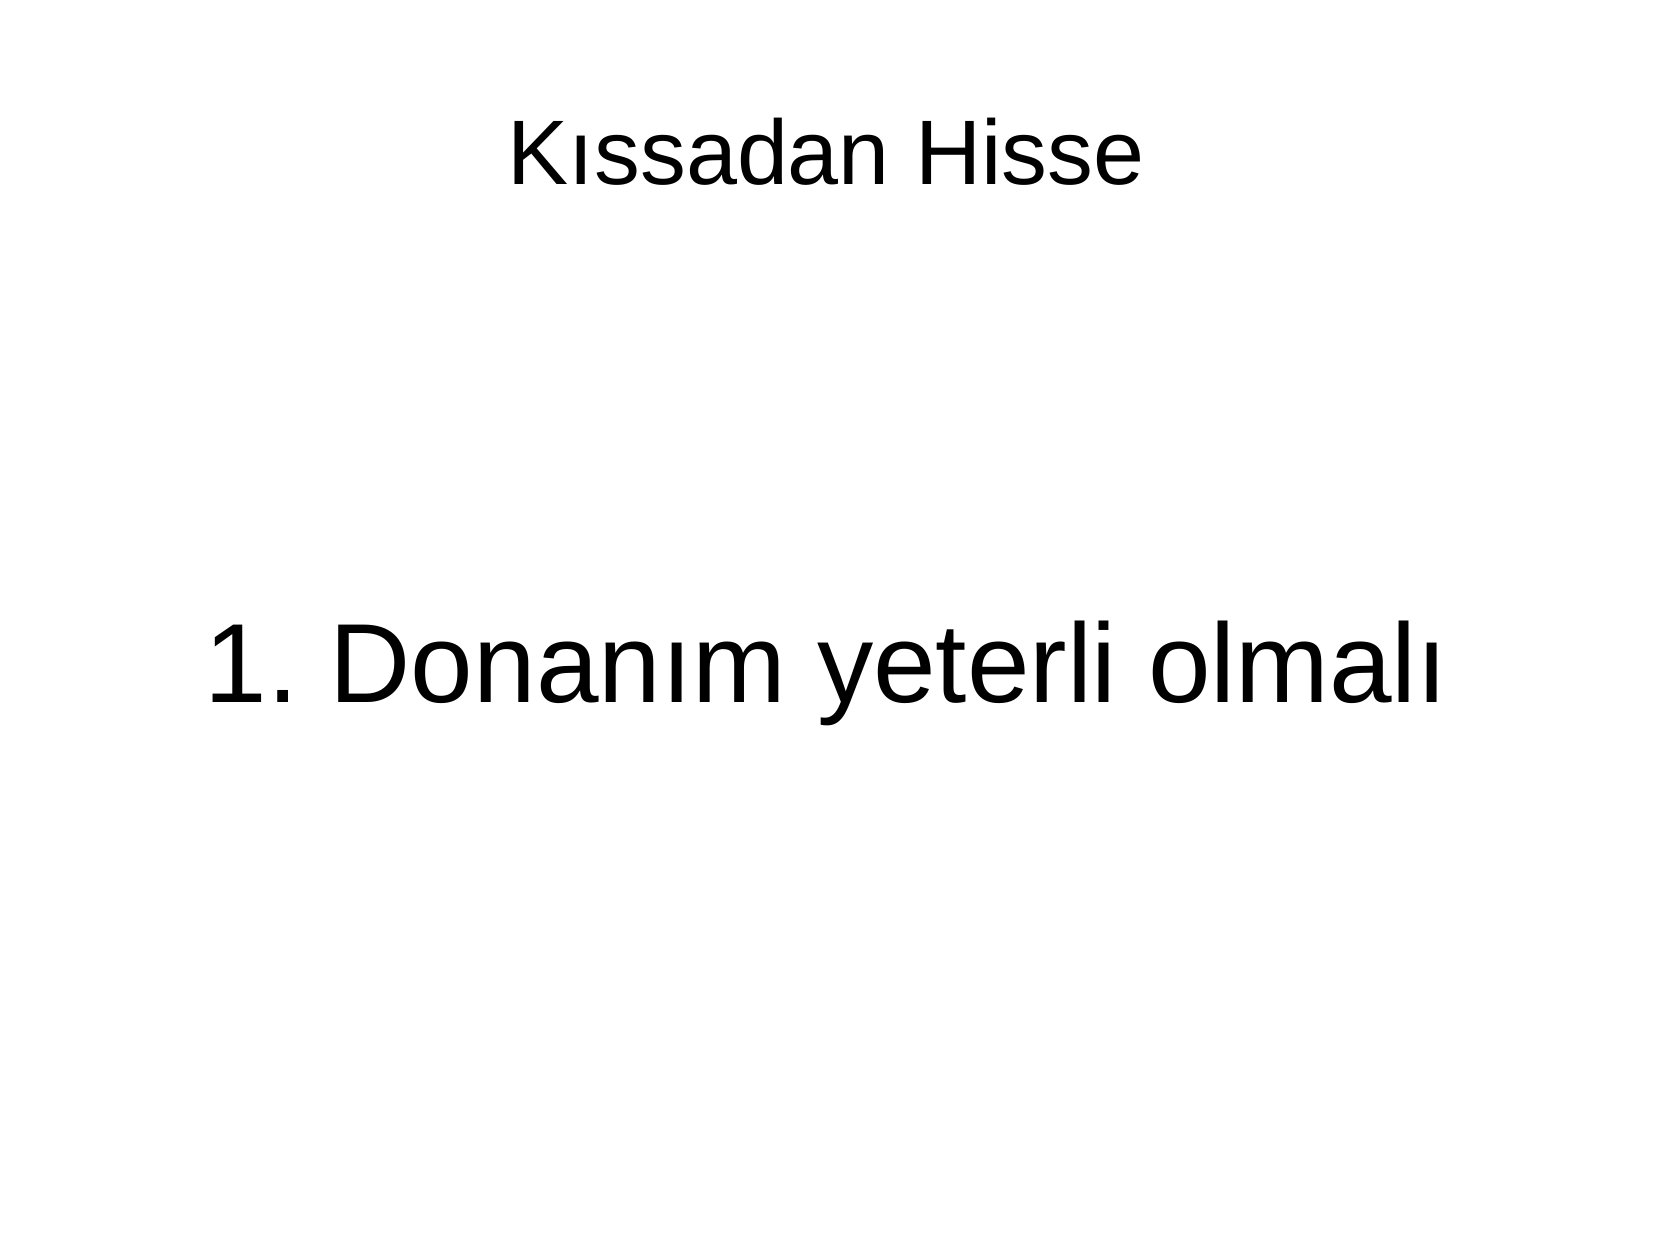

# Kıssadan Hisse
1. Donanım yeterli olmalı